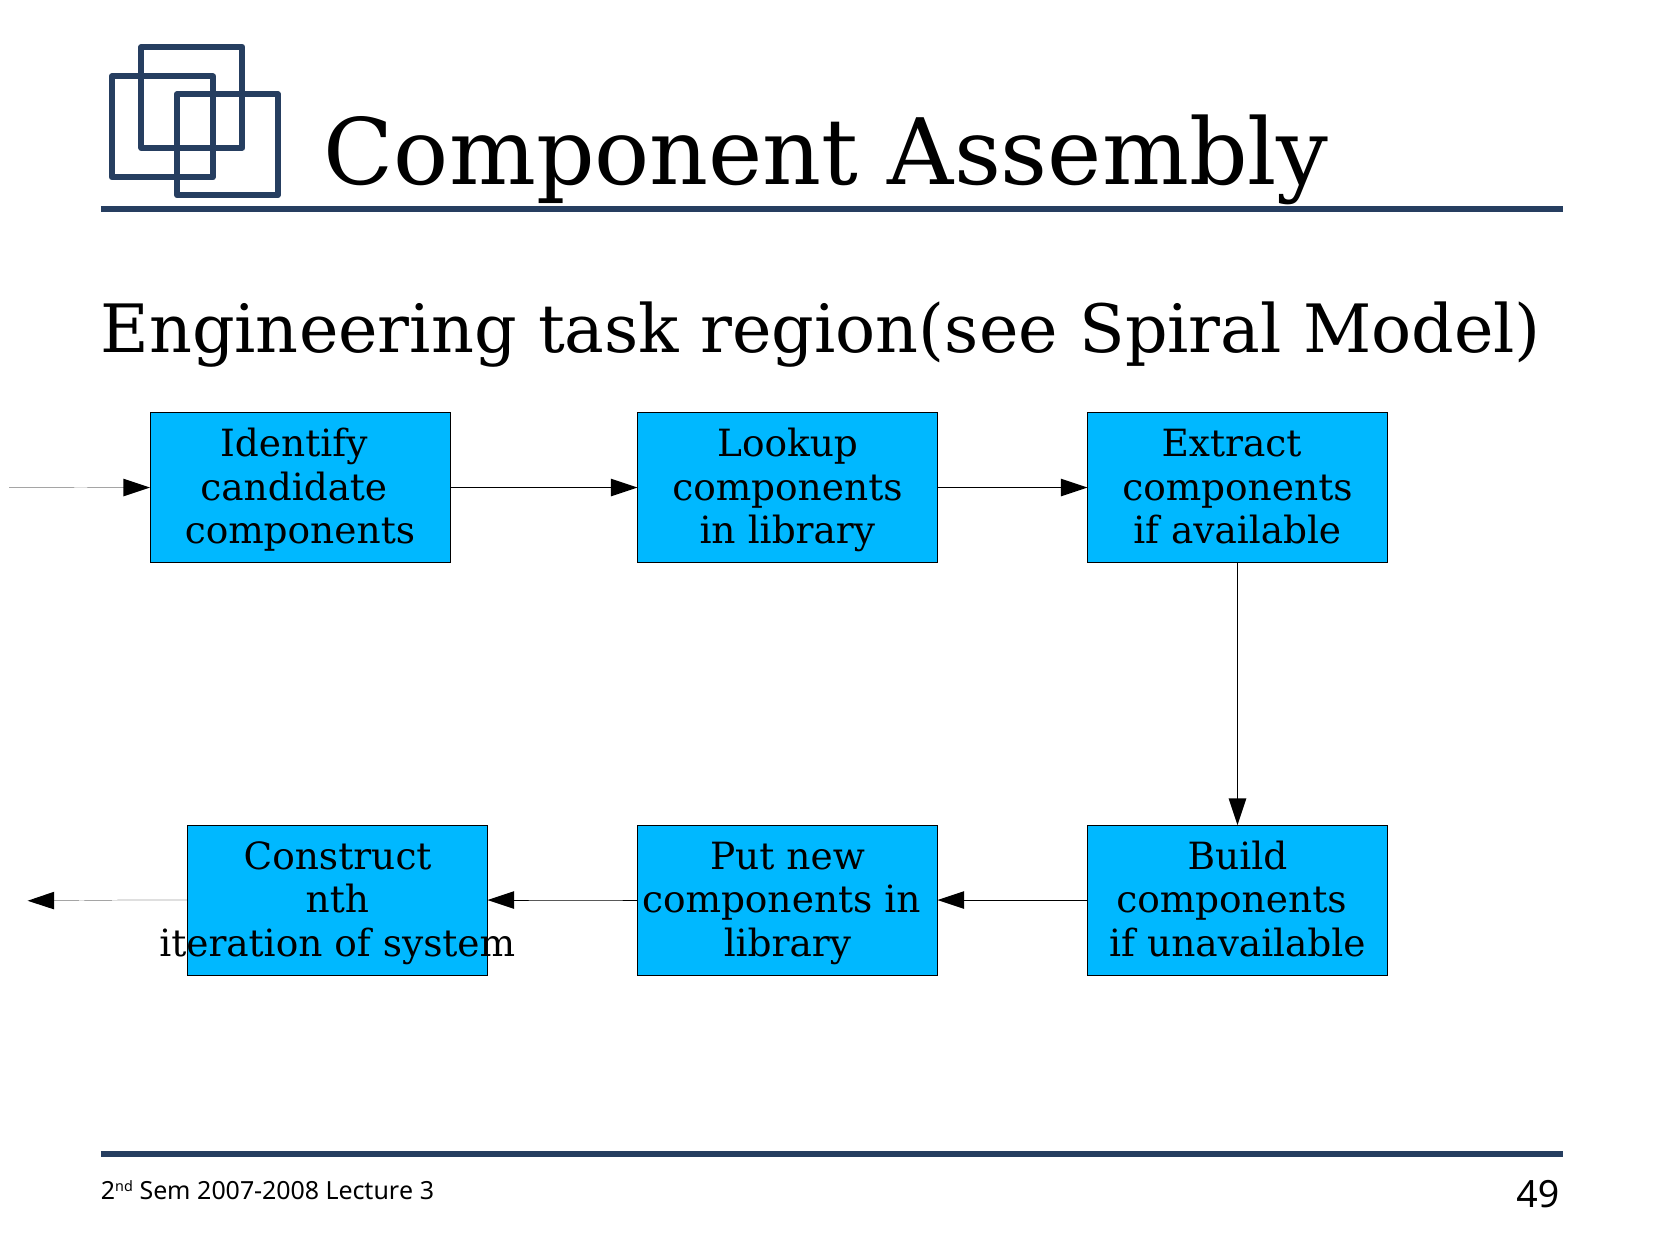

# Component Assembly
Engineering task region(see Spiral Model)
Identify
candidate
components
Lookup
components
in library
Extract
components
if available
Construct
nth
iteration of system
Put new
components in
library
Build
components
if unavailable